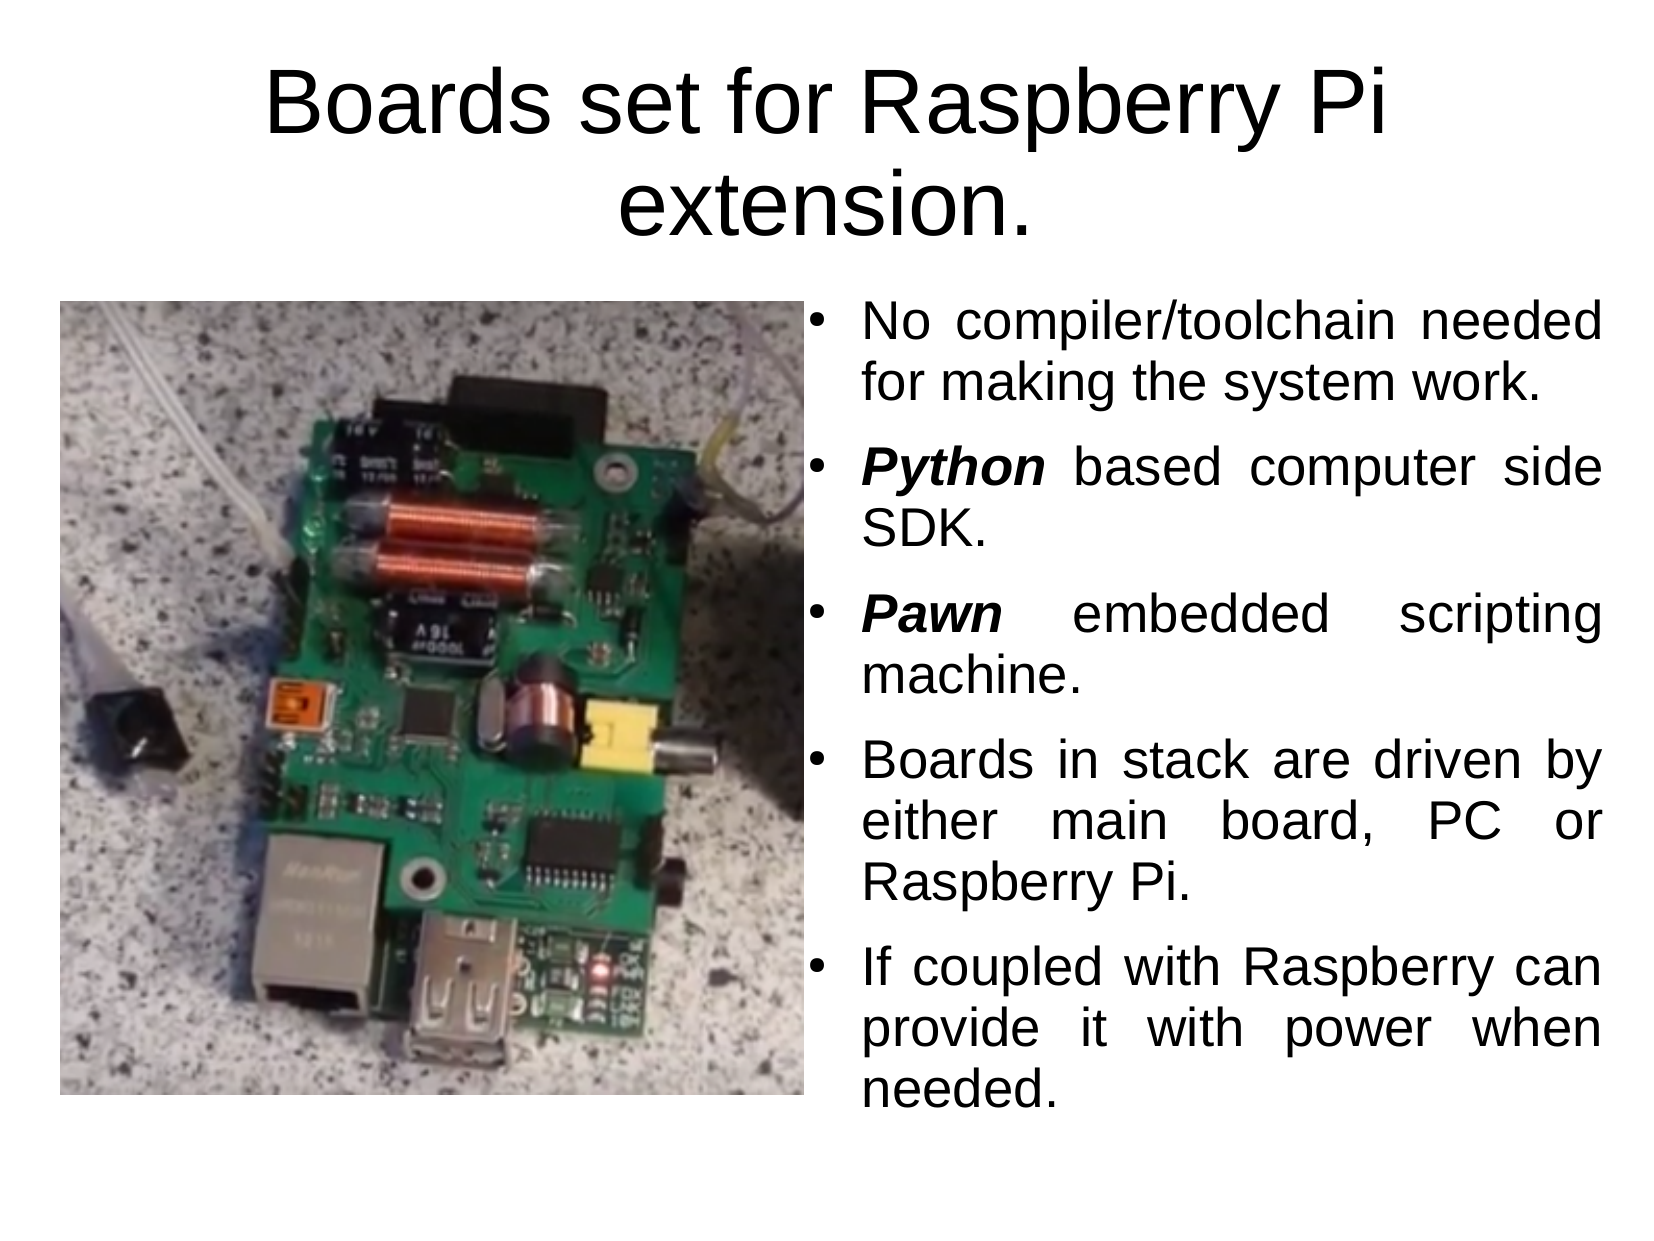

# Boards set for Raspberry Pi extension.
No compiler/toolchain needed for making the system work.
Python based computer side SDK.
Pawn embedded scripting machine.
Boards in stack are driven by either main board, PC or Raspberry Pi.
If coupled with Raspberry can provide it with power when needed.